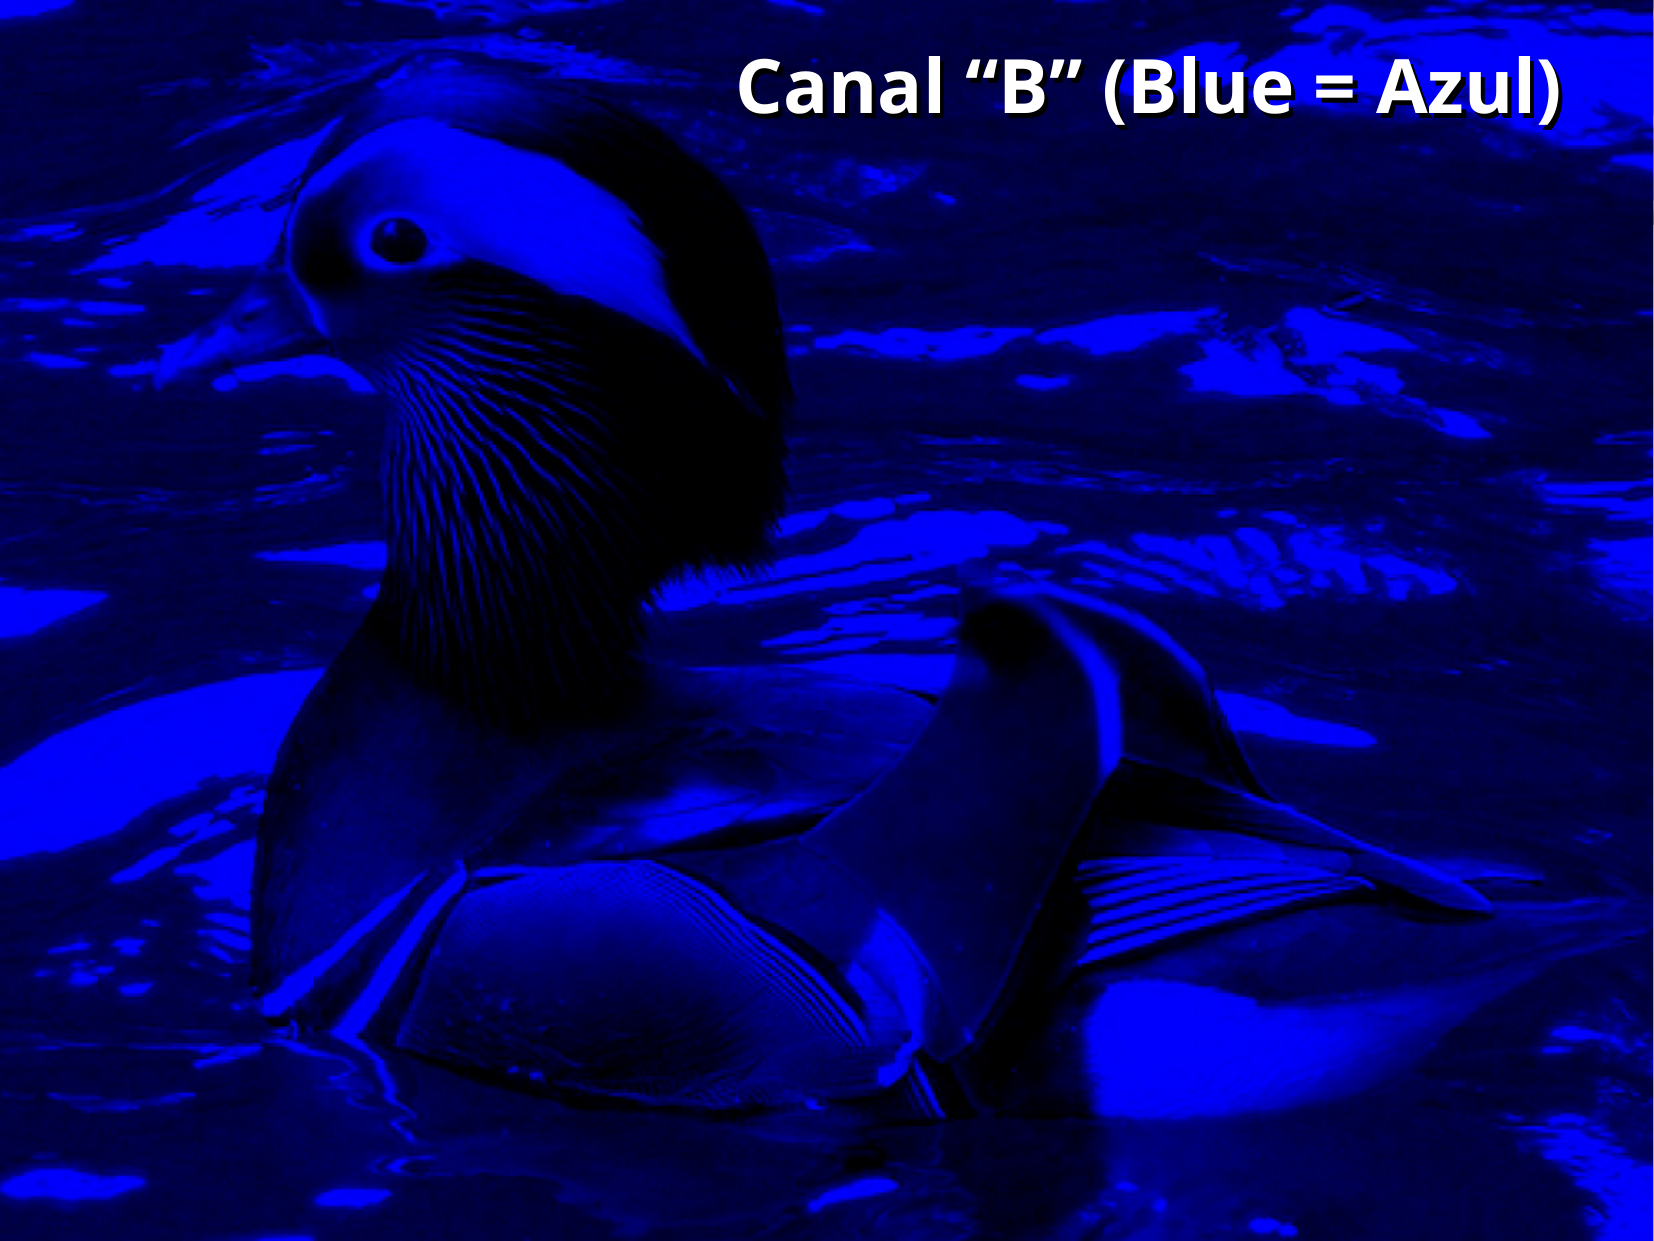

# Canal “B” (Blue = Azul)
Oct 10, 2017
H. Asorey - IPAC 2017 - 09
34